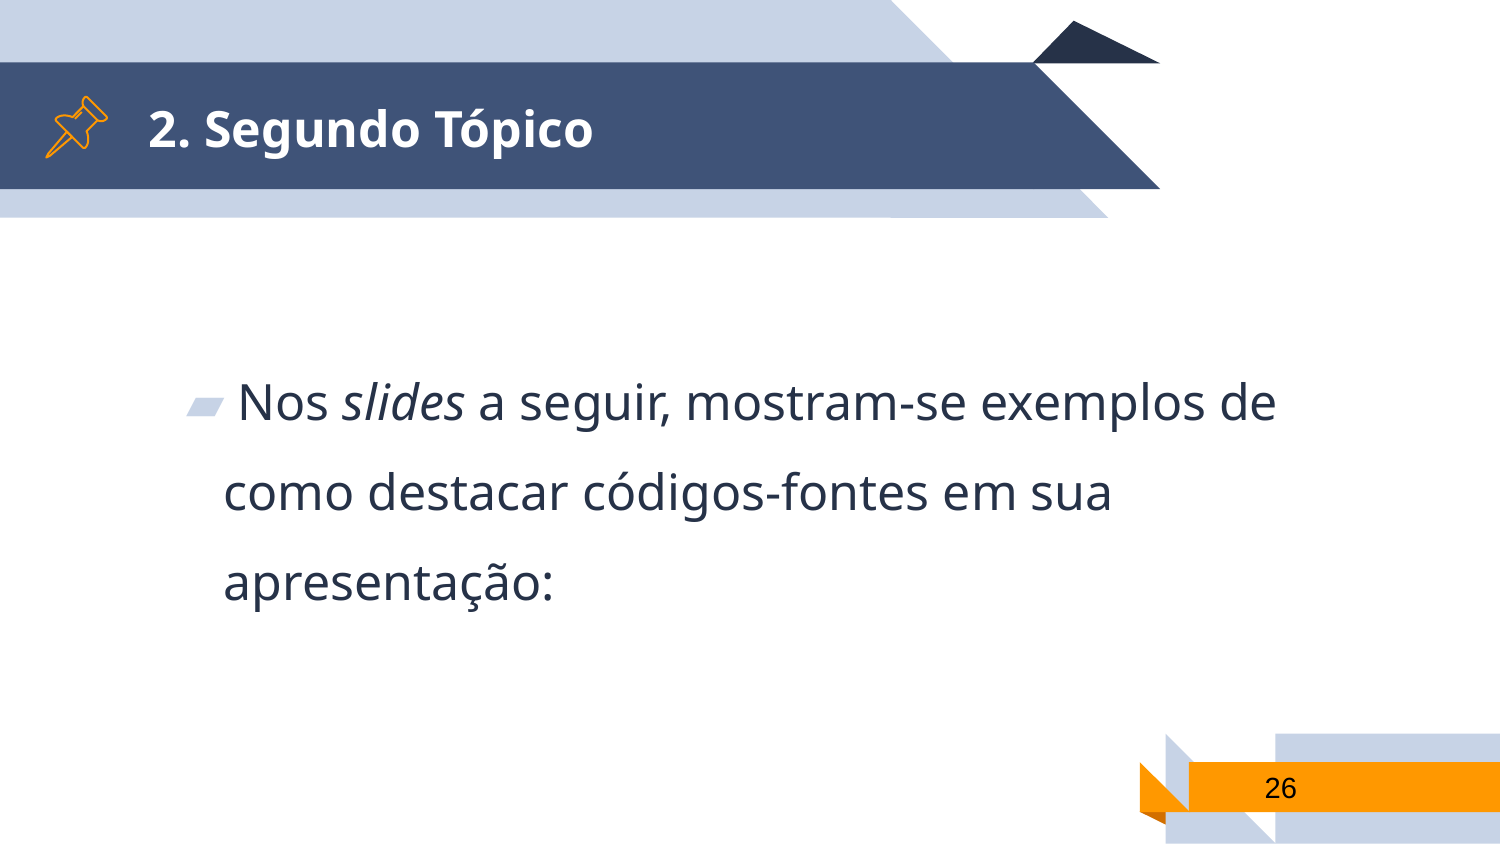

# 2. Segundo Tópico
 Nos slides a seguir, mostram-se exemplos de como destacar códigos-fontes em sua apresentação: